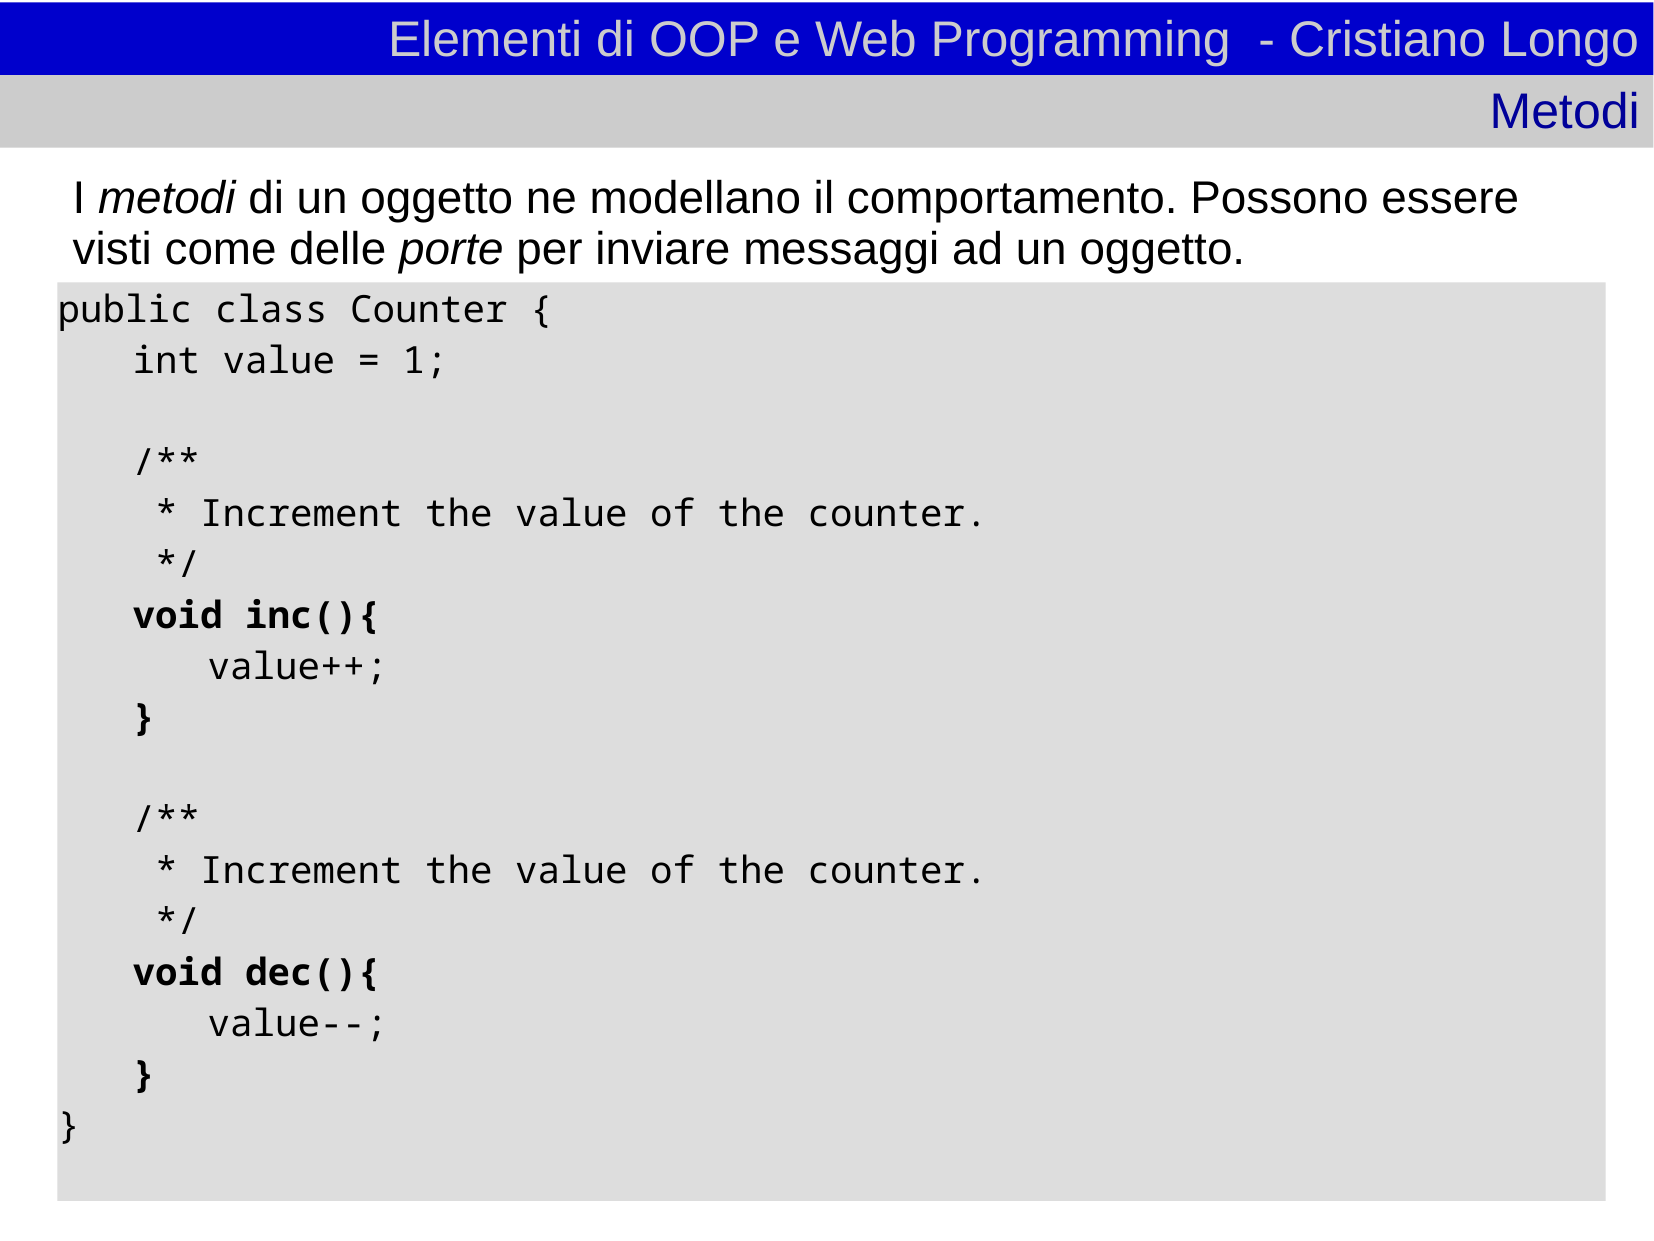

# Elementi di OOP e Web Programming - Cristiano Longo
Metodi
I metodi di un oggetto ne modellano il comportamento. Possono essere visti come delle porte per inviare messaggi ad un oggetto.
public class Counter {
	int value = 1;
	/**
	 * Increment the value of the counter.
	 */
	void inc(){
		value++;
	}
	/**
	 * Increment the value of the counter.
	 */
	void dec(){
		value--;
	}
}